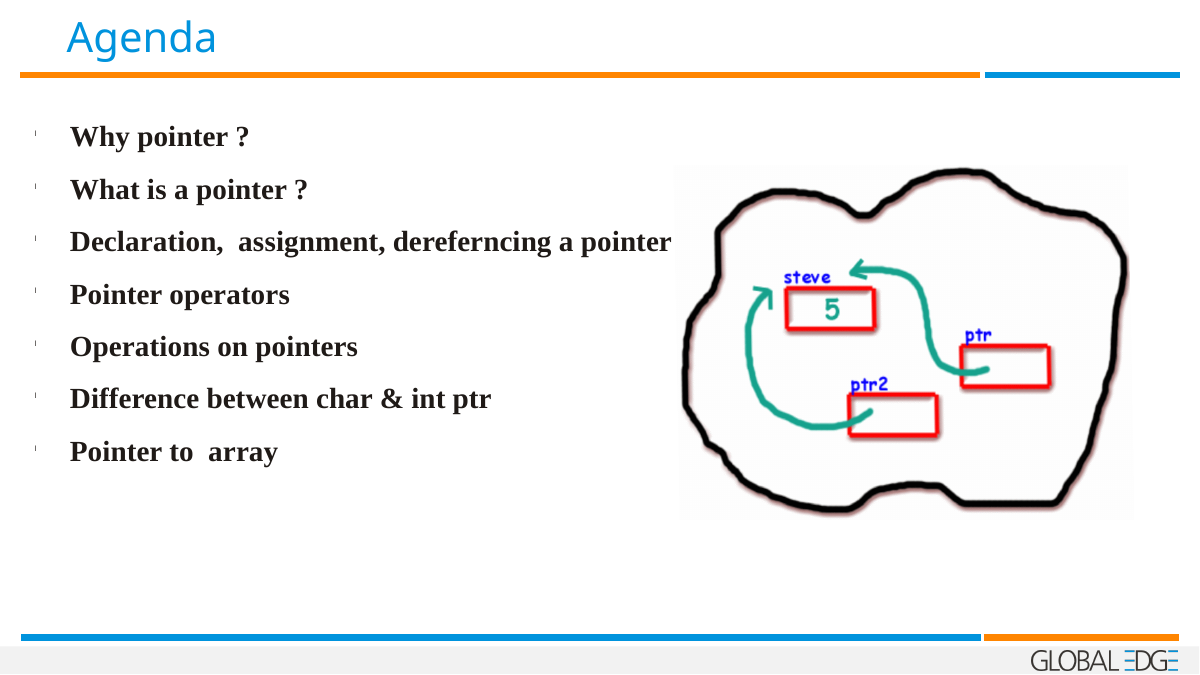

Agenda
Why pointer ?
What is a pointer ?
Declaration, assignment, dereferncing a pointer
Pointer operators
Operations on pointers
Difference between char & int ptr
Pointer to array